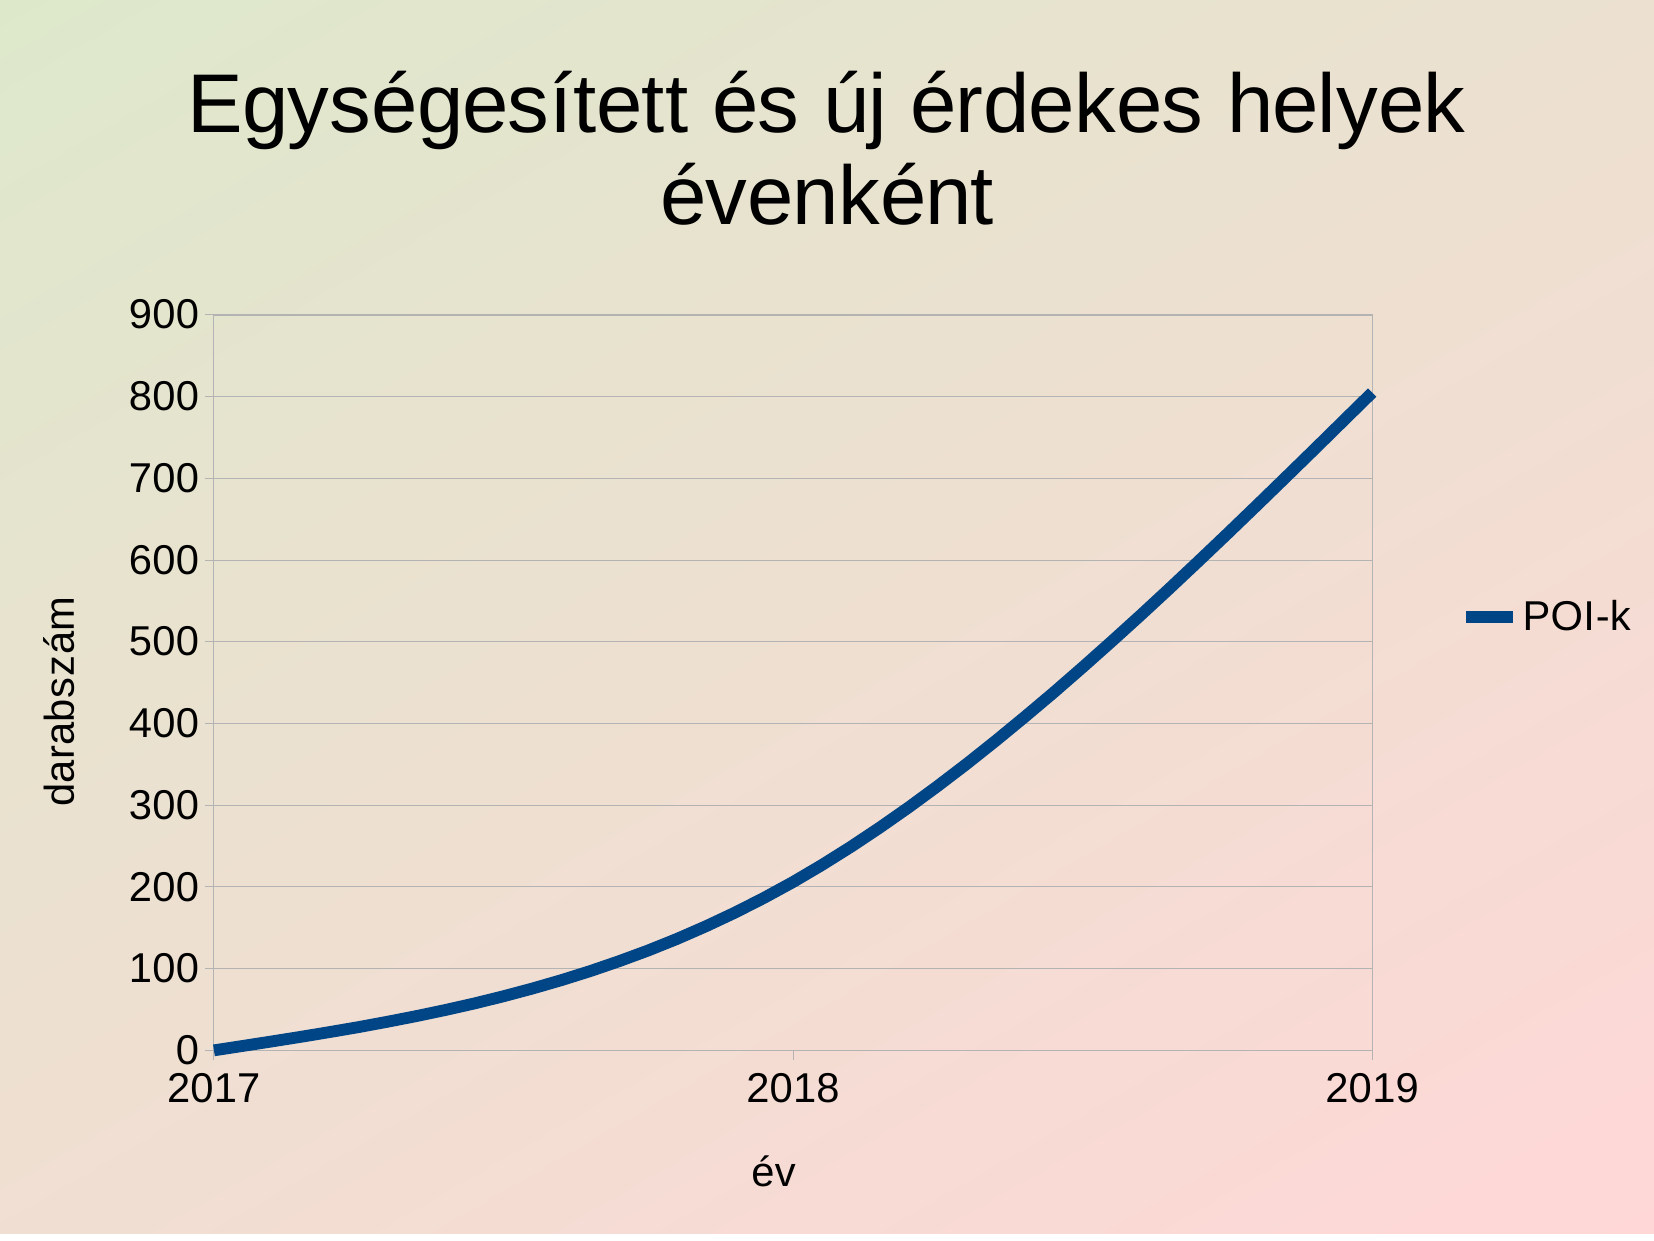

### Chart: Egységesített és új érdekes helyek évenként
| Category | POI-k |
|---|---|
| 2017 | 0.0 |
| 2018 | 206.0 |
| 2019 | 805.0 |